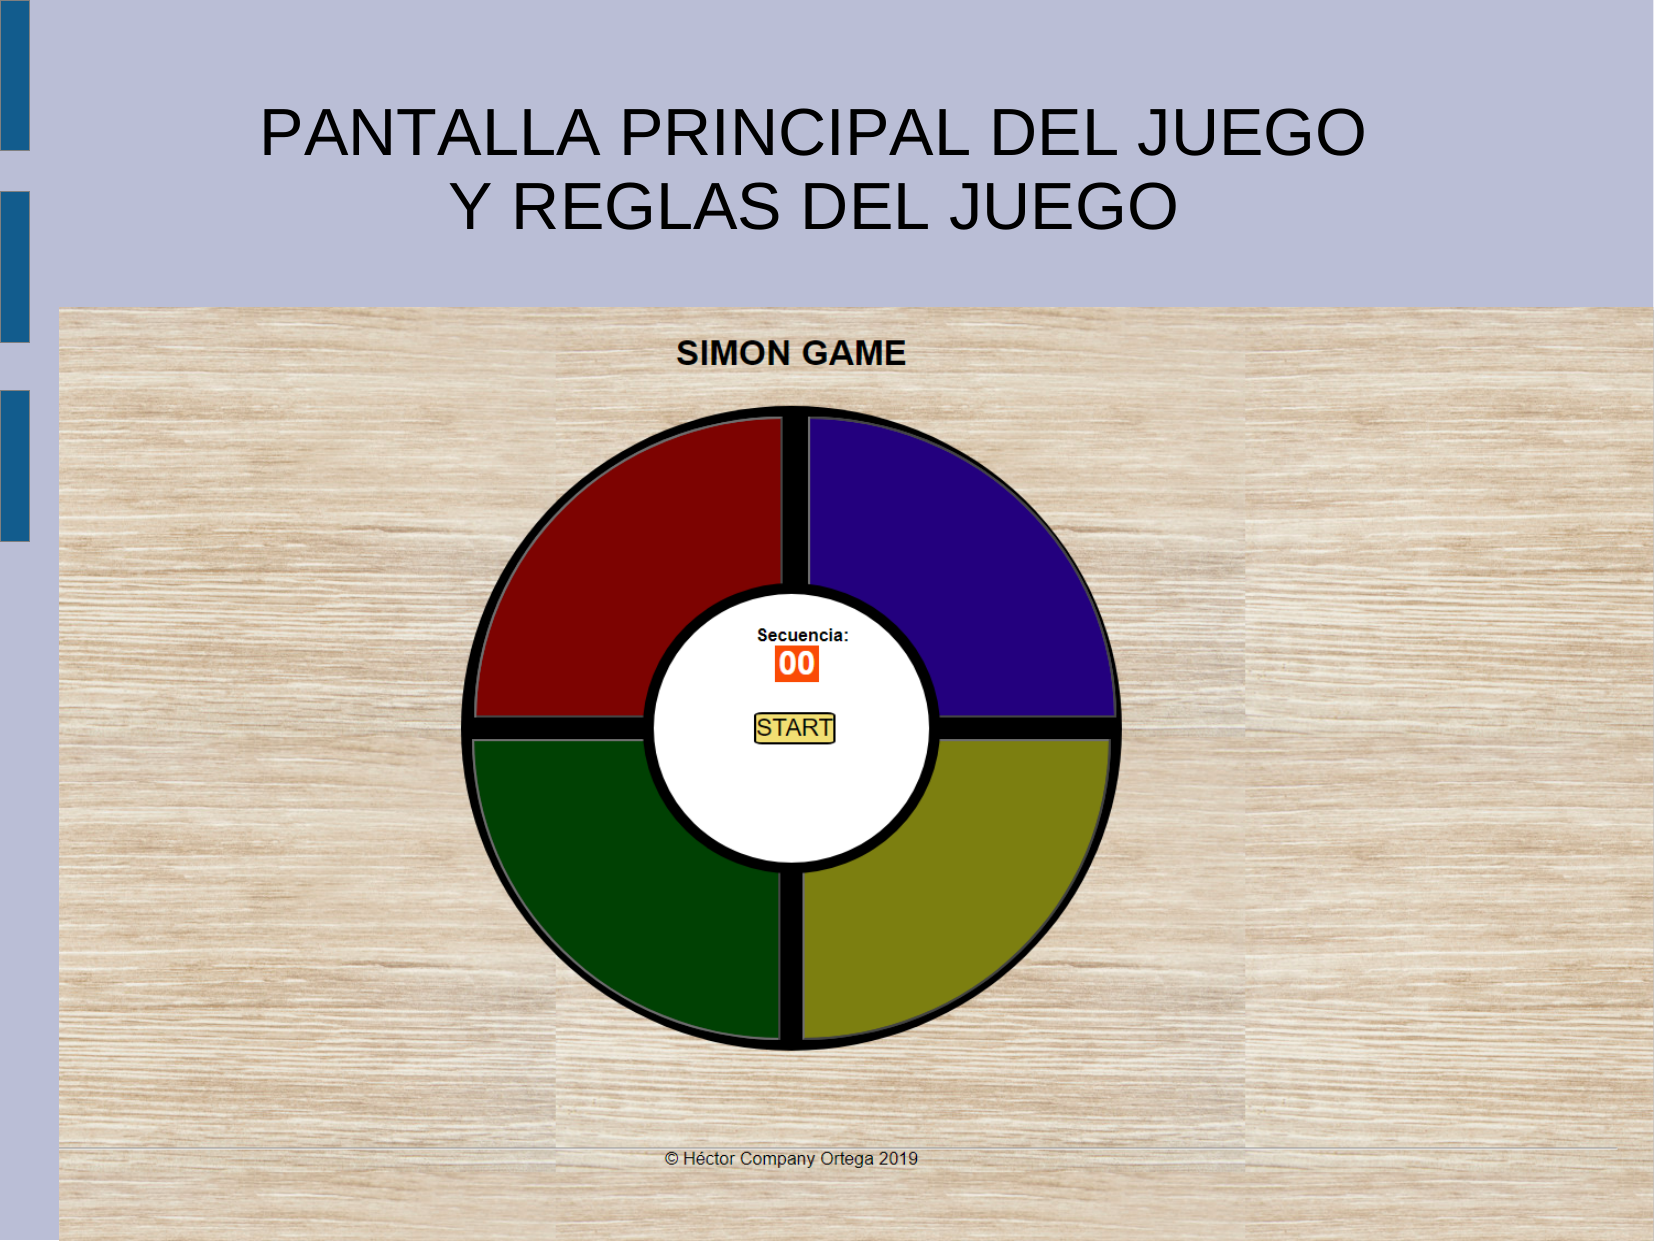

PANTALLA PRINCIPAL DEL JUEGO
Y REGLAS DEL JUEGO